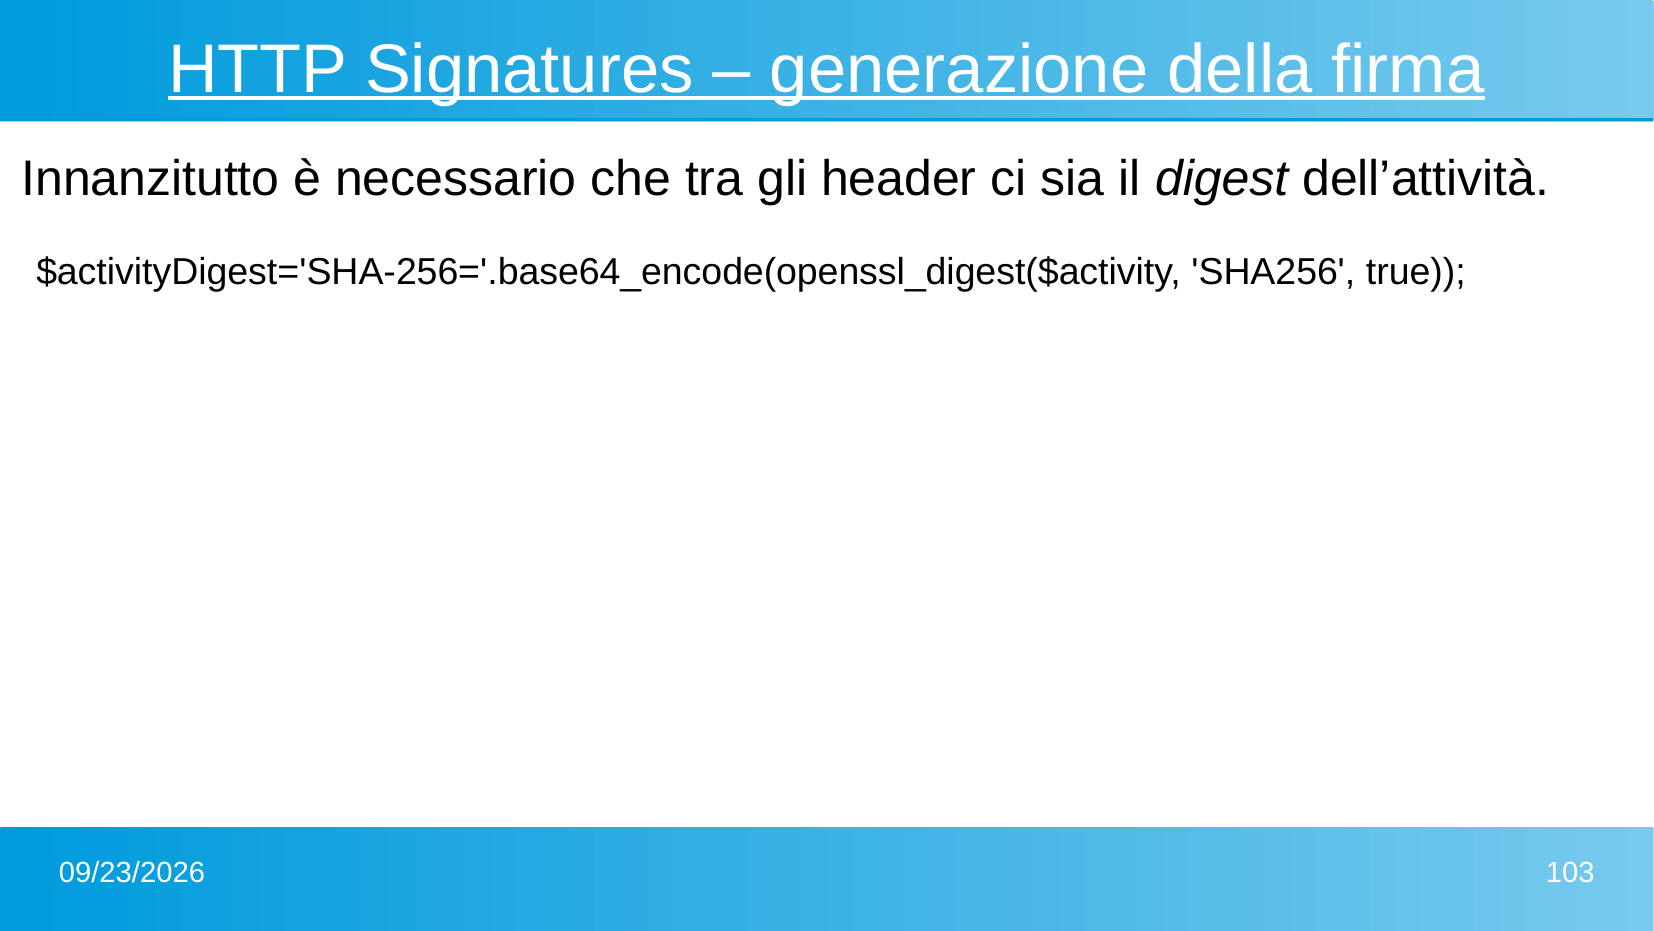

# HTTP Signatures – generazione della firma
Innanzitutto è necessario che tra gli header ci sia il digest dell’attività.
$activityDigest='SHA-256='.base64_encode(openssl_digest($activity, 'SHA256', true));
103